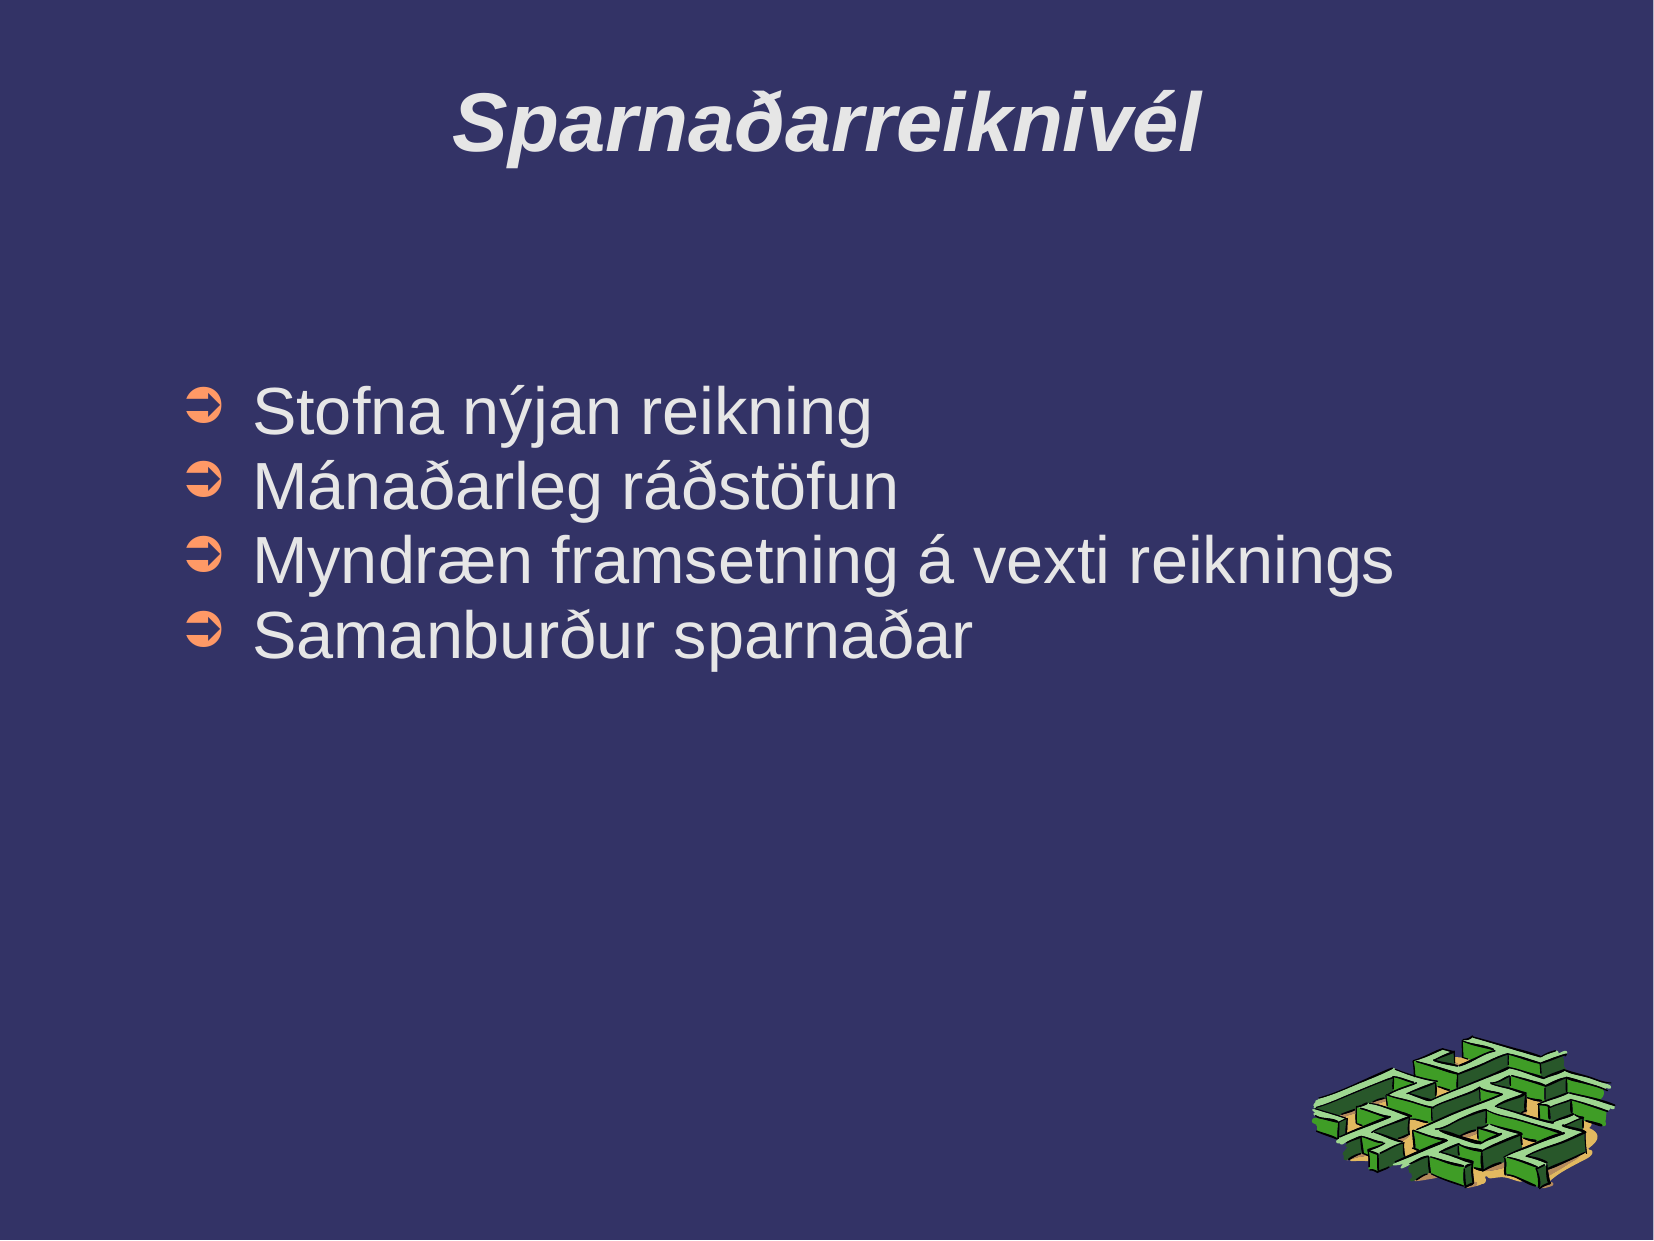

# Sparnaðarreiknivél
Stofna nýjan reikning
Mánaðarleg ráðstöfun
Myndræn framsetning á vexti reiknings
Samanburður sparnaðar